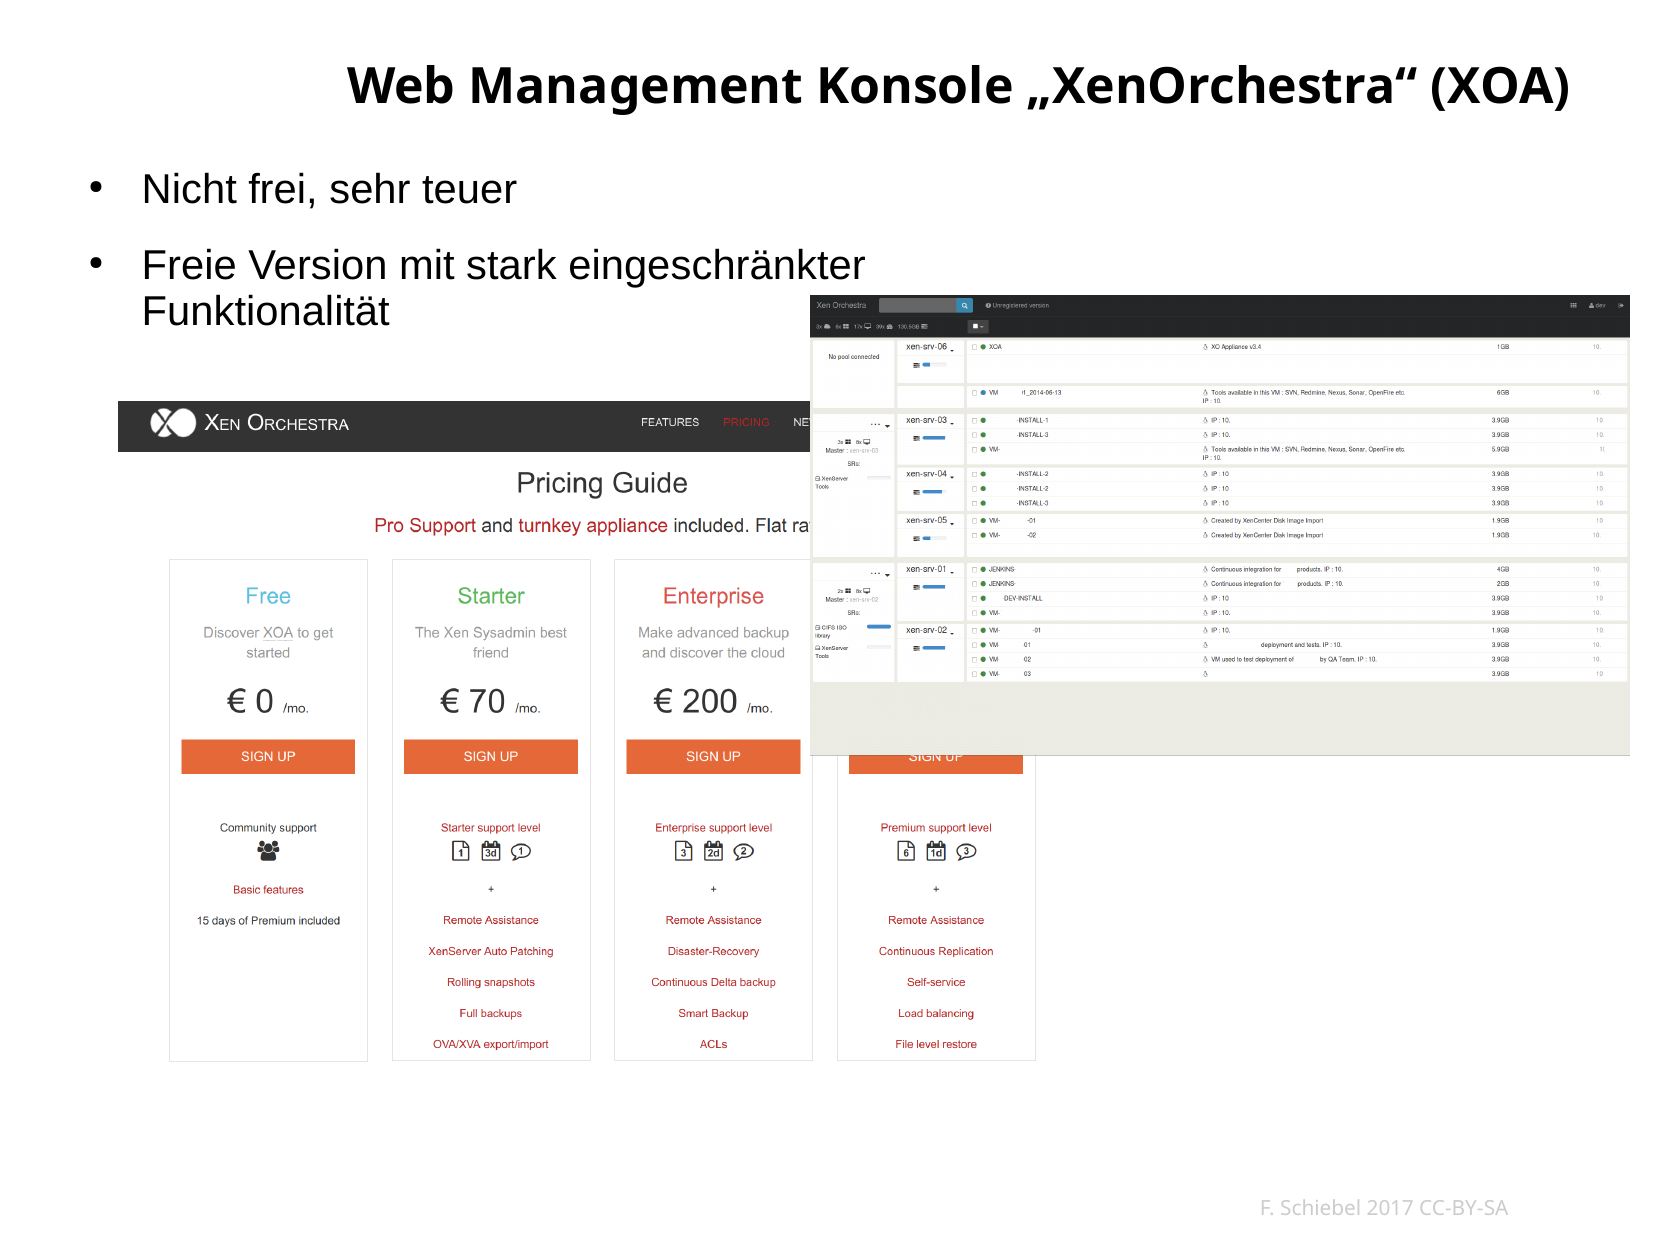

# Web Management Konsole „XenOrchestra“ (XOA)
Nicht frei, sehr teuer
Freie Version mit stark eingeschränkter
Funktionalität